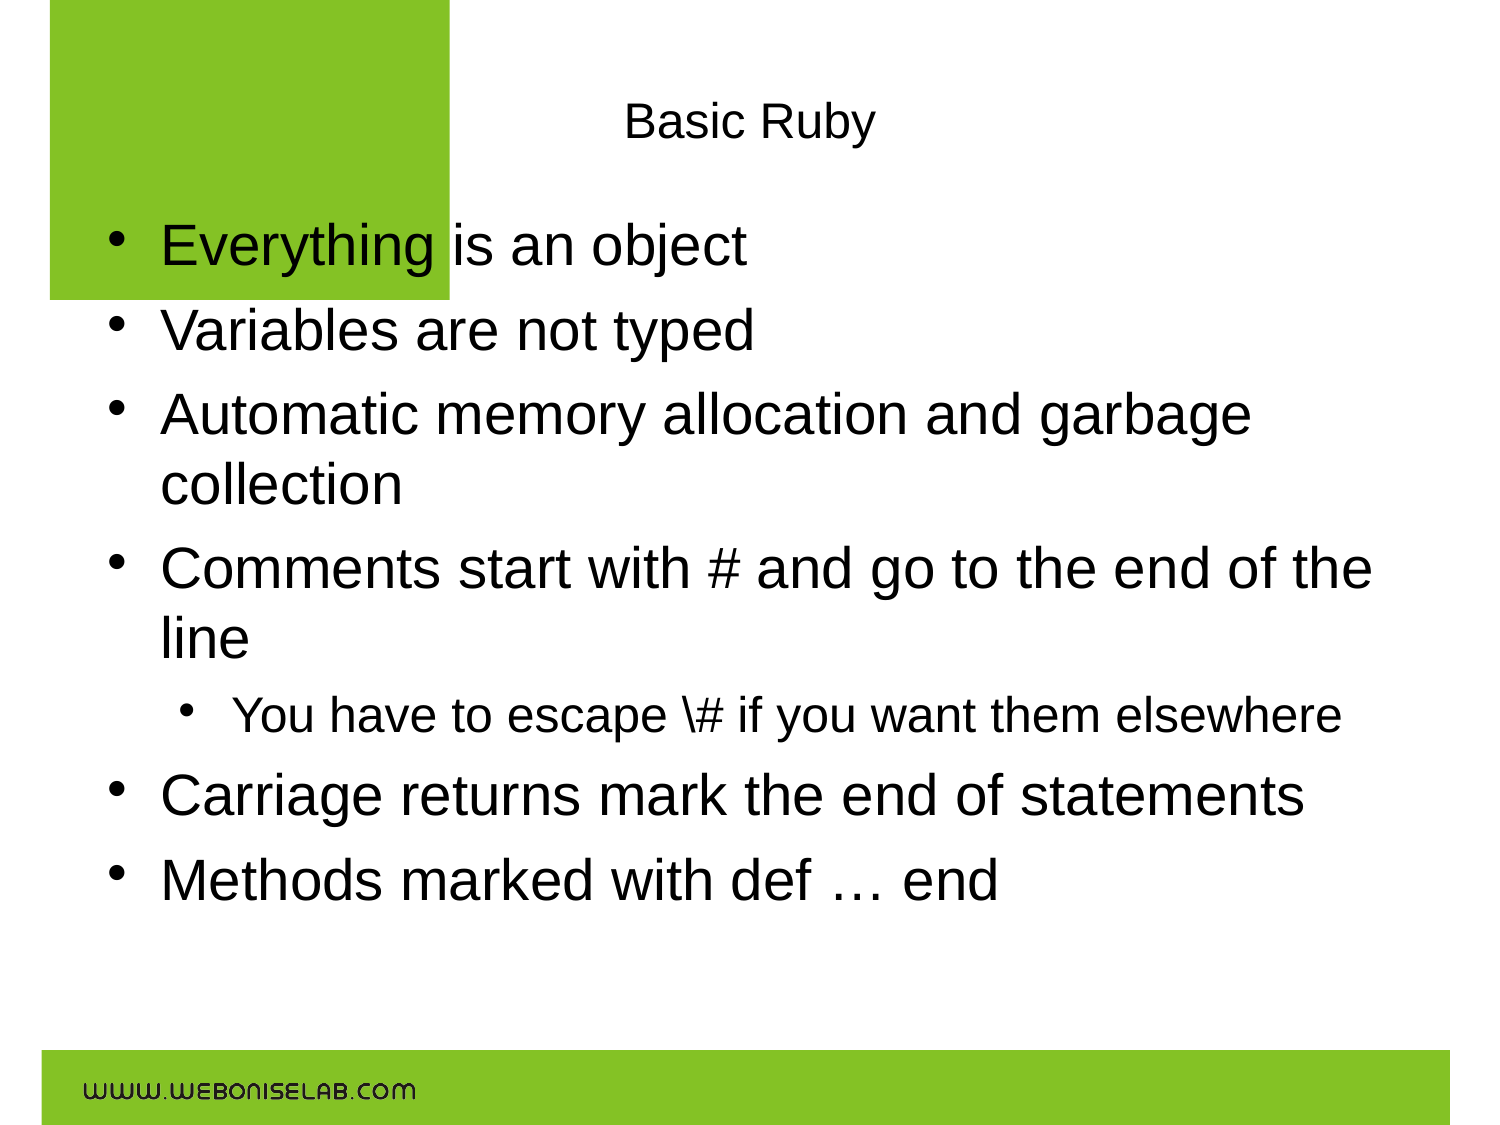

# Basic Ruby
Everything is an object
Variables are not typed
Automatic memory allocation and garbage collection
Comments start with # and go to the end of the line
You have to escape \# if you want them elsewhere
Carriage returns mark the end of statements
Methods marked with def … end